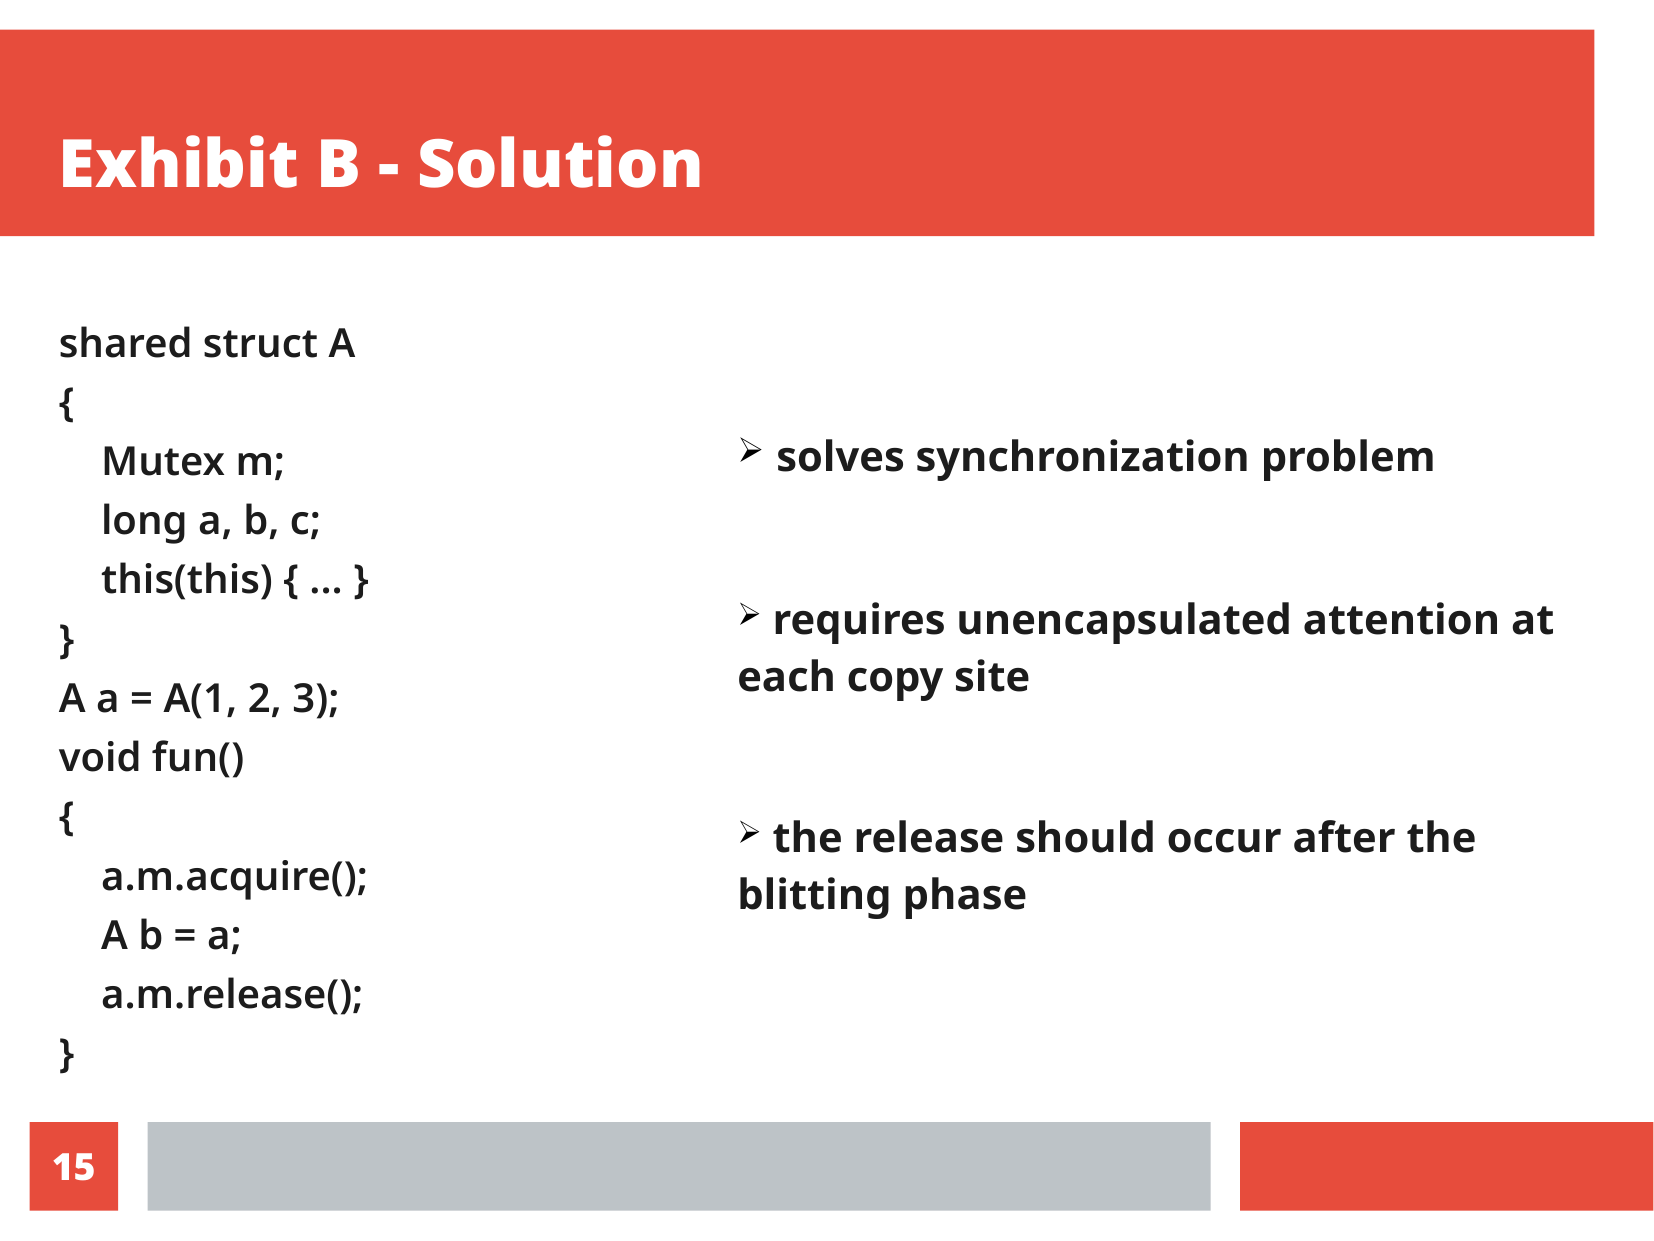

# Exhibit B - Solution
shared struct A
{
 Mutex m;
 long a, b, c;
 this(this) { ... }
}
A a = A(1, 2, 3);
void fun()
{
 a.m.acquire();
 A b = a;
 a.m.release();
}
 solves synchronization problem
 requires unencapsulated attention at each copy site
 the release should occur after the blitting phase
15